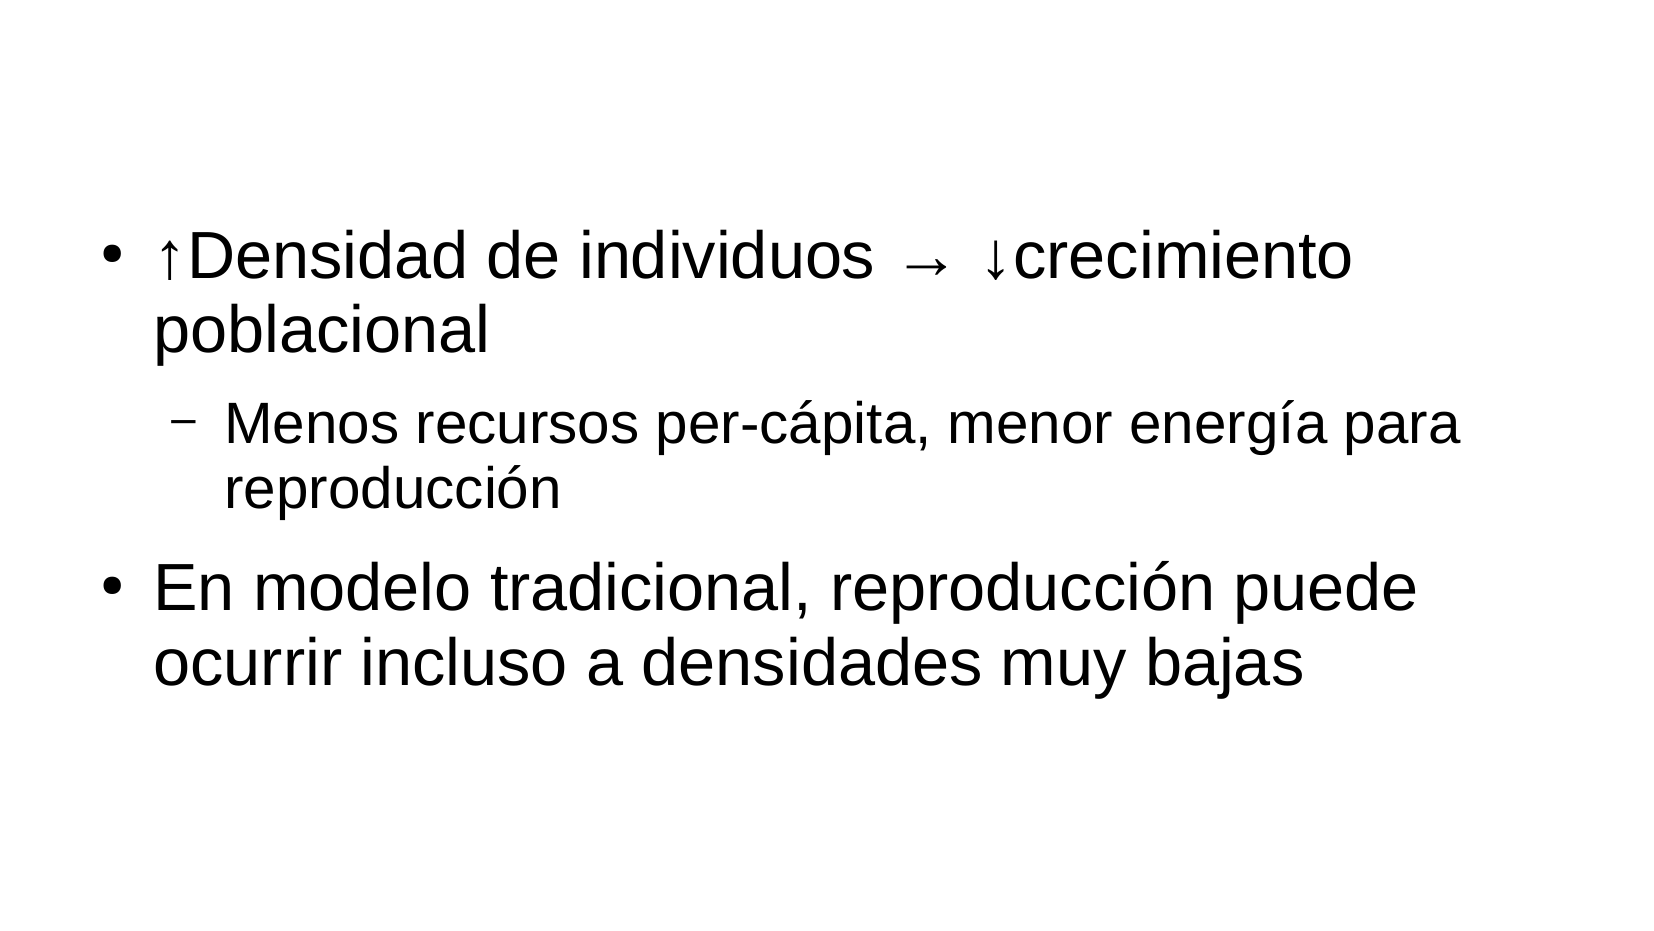

# ↑Densidad de individuos → ↓crecimiento poblacional
Menos recursos per-cápita, menor energía para reproducción
En modelo tradicional, reproducción puede ocurrir incluso a densidades muy bajas